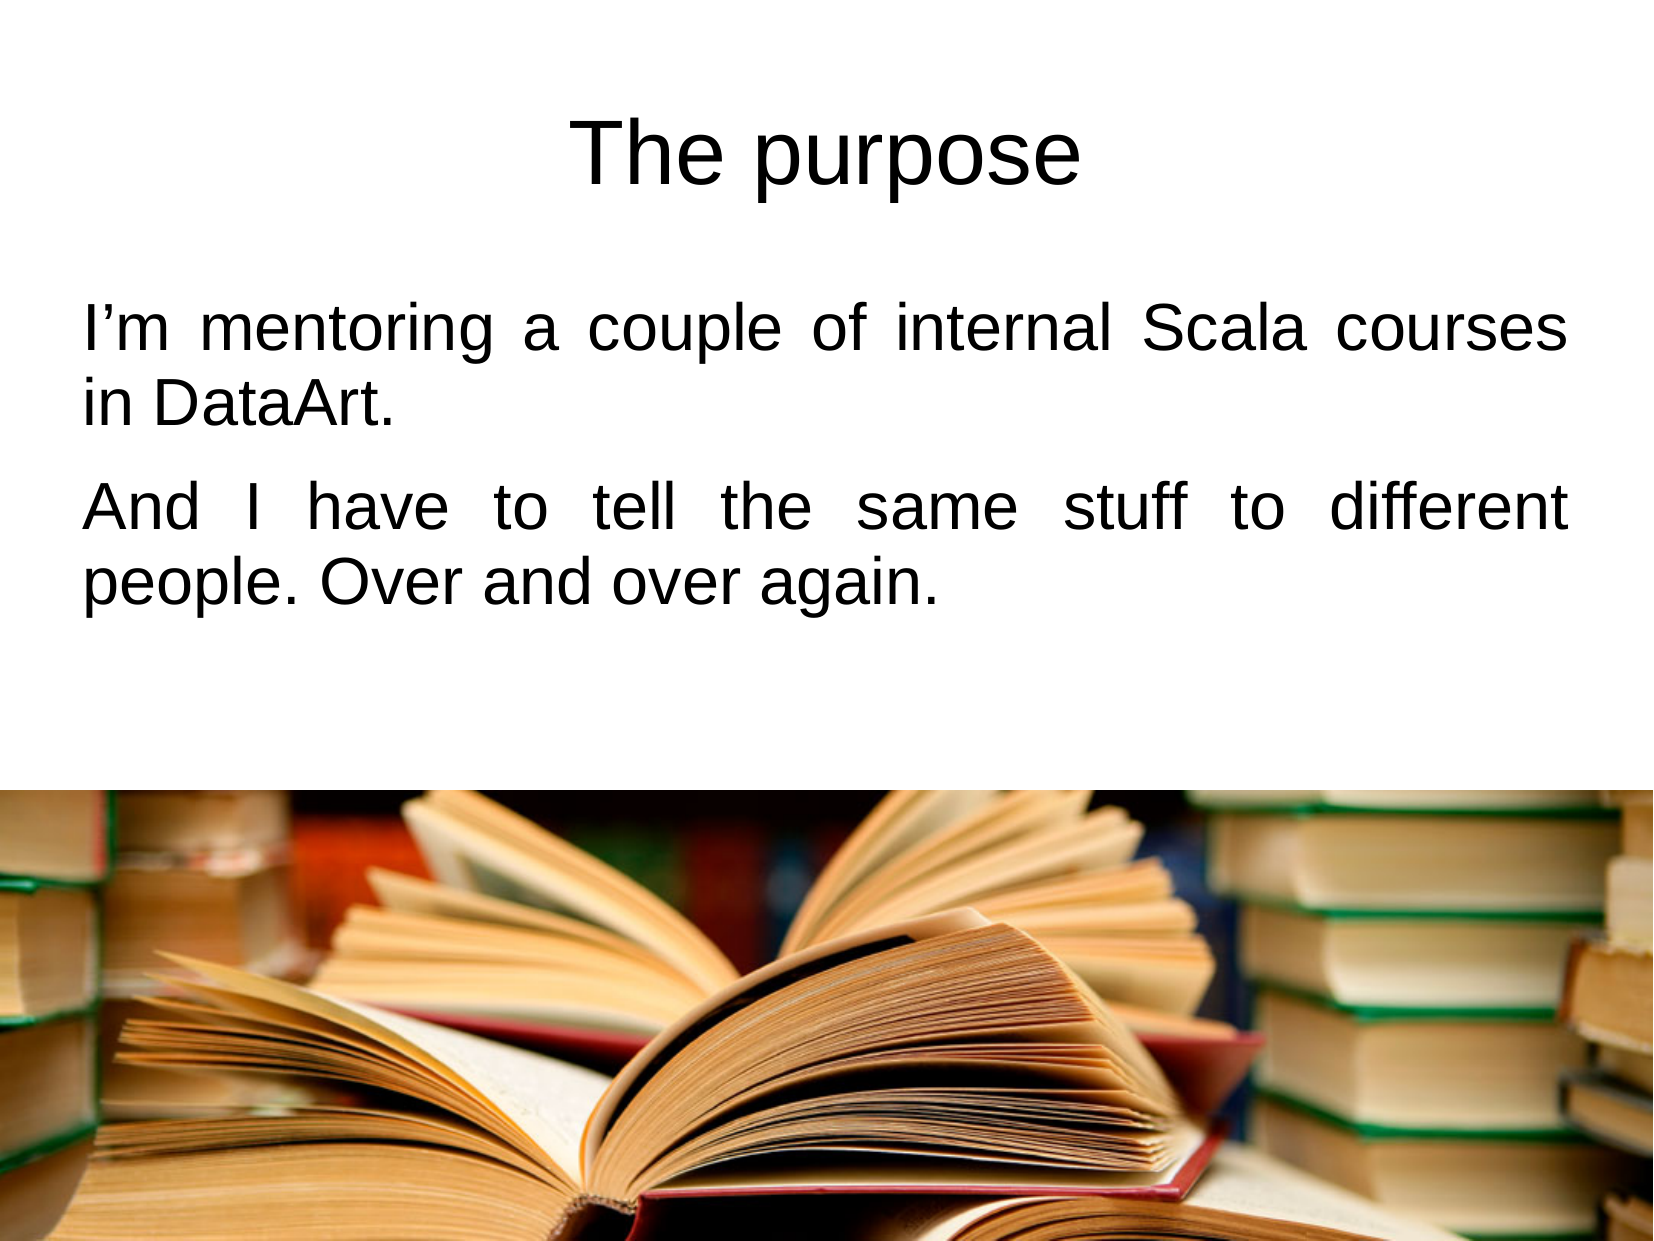

# The purpose
I’m mentoring a couple of internal Scala courses in DataArt.
And I have to tell the same stuff to different people. Over and over again.